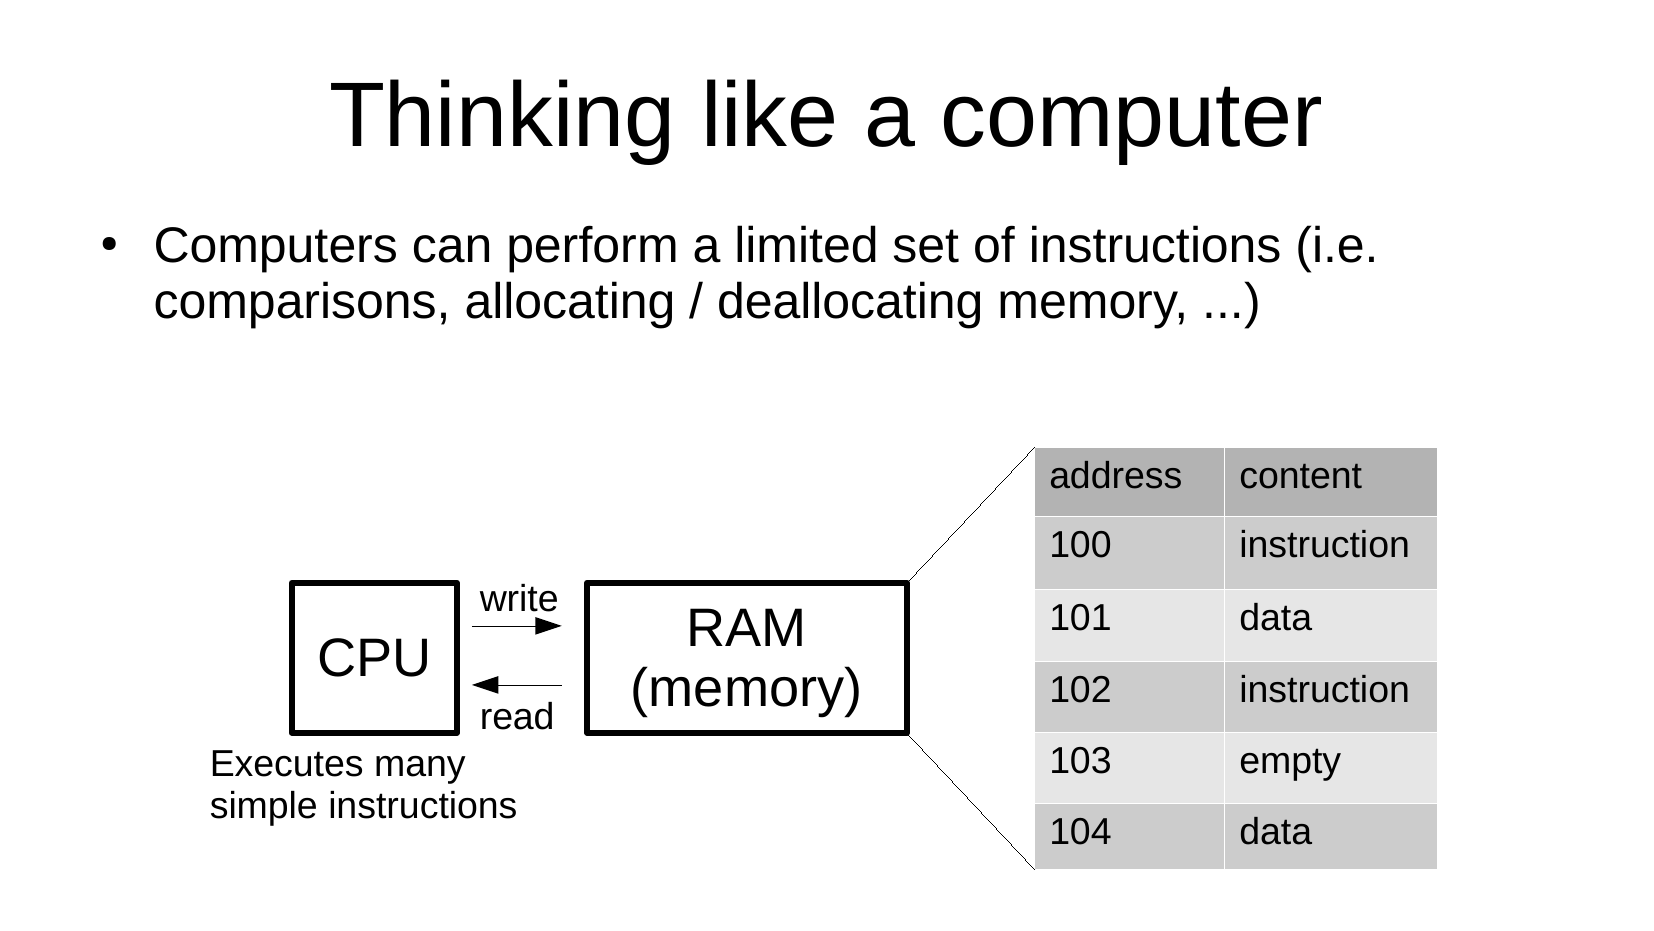

# Thinking like a computer
Computers can perform a limited set of instructions (i.e. comparisons, allocating / deallocating memory, ...)
| address | content |
| --- | --- |
| 100 | instruction |
| 101 | data |
| 102 | instruction |
| 103 | empty |
| 104 | data |
write
CPU
RAM
(memory)
read
Executes many
simple instructions